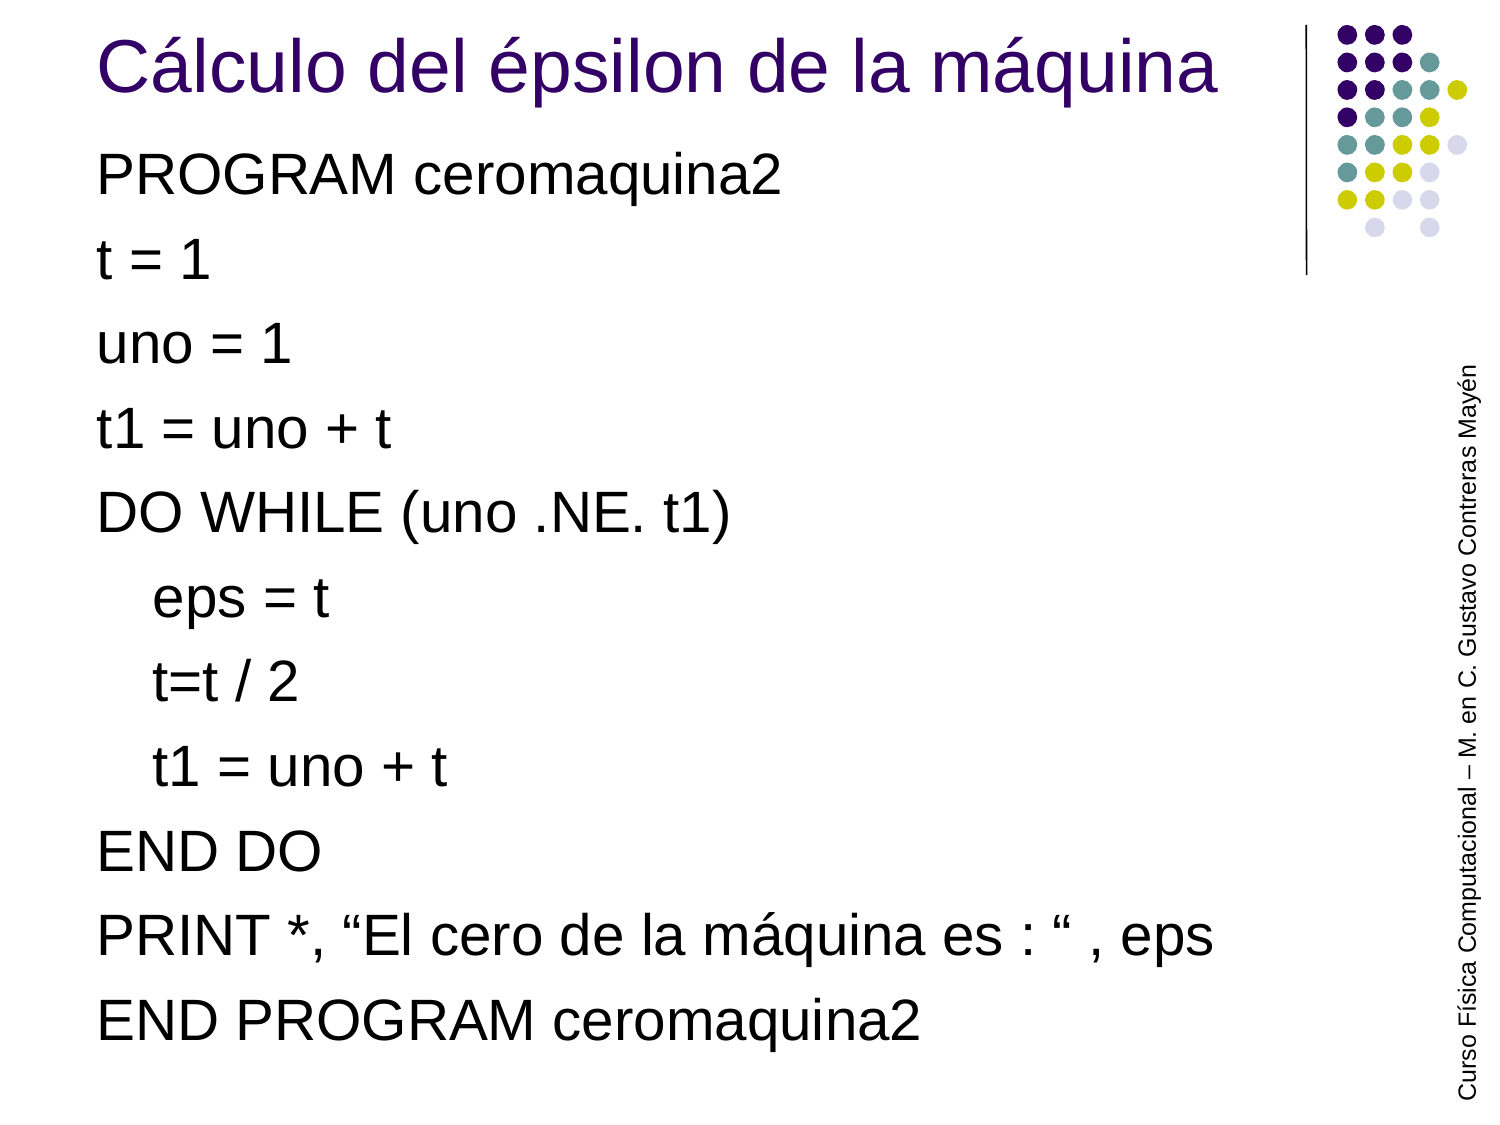

Cálculo del épsilon de la máquina
PROGRAM ceromaquina2
t = 1
uno = 1
t1 = uno + t
DO WHILE (uno .NE. t1)‏
	eps = t
	t=t / 2
	t1 = uno + t
END DO
PRINT *, “El cero de la máquina es : “ , eps
END PROGRAM ceromaquina2